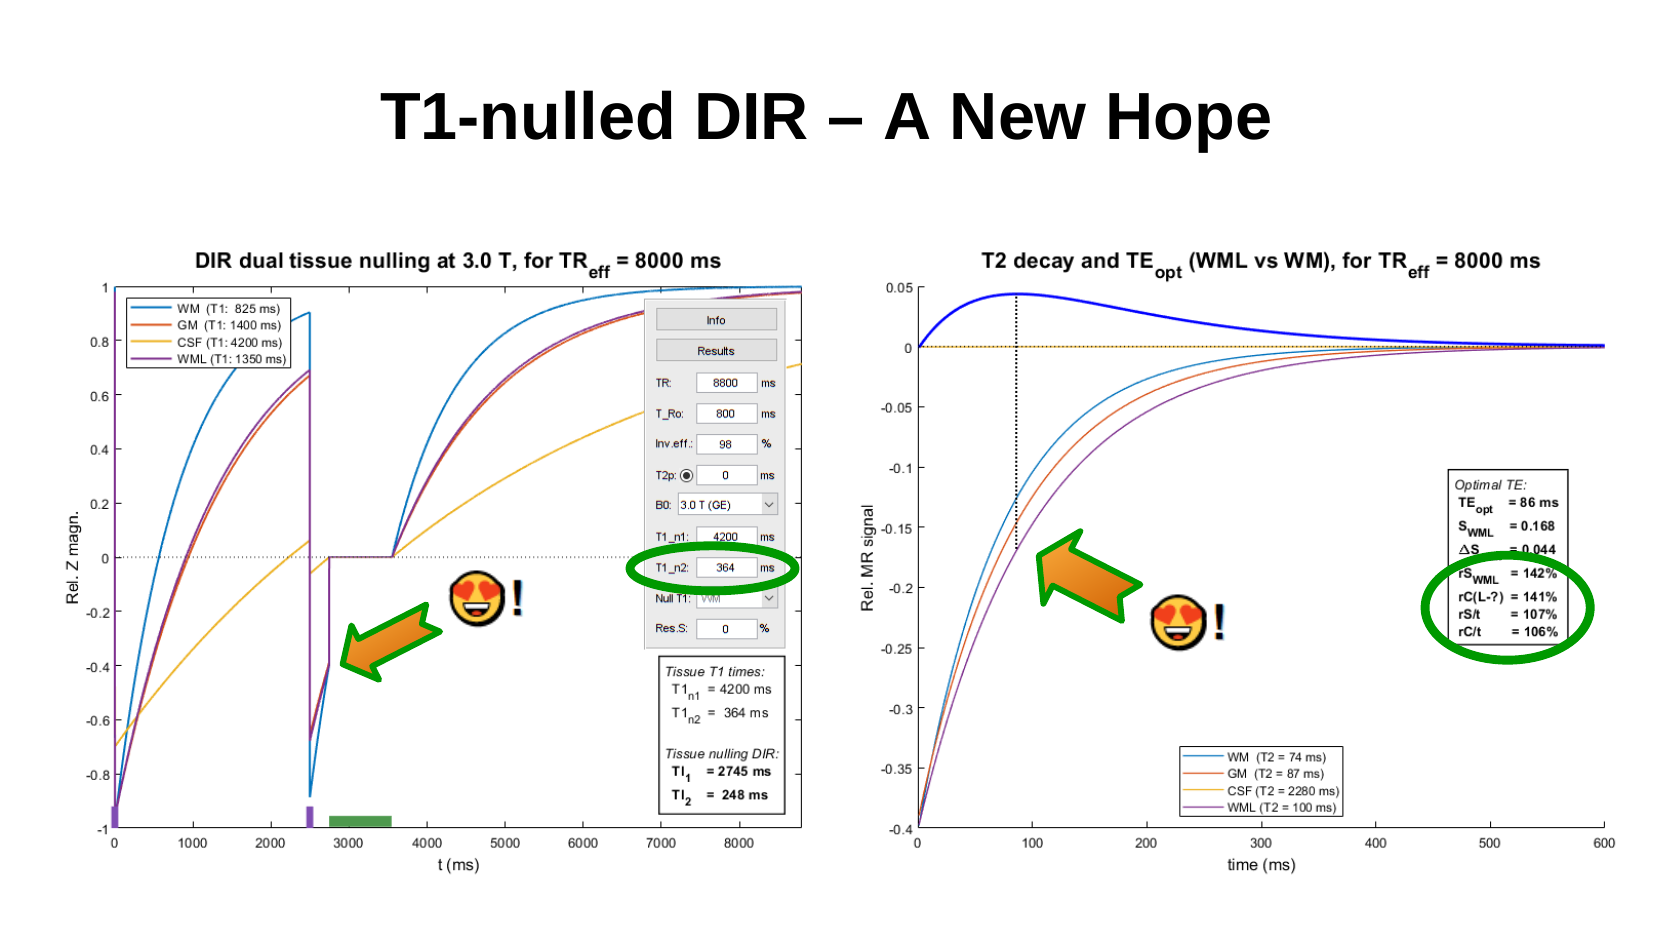

# T1-nulled DIR – A New Hope